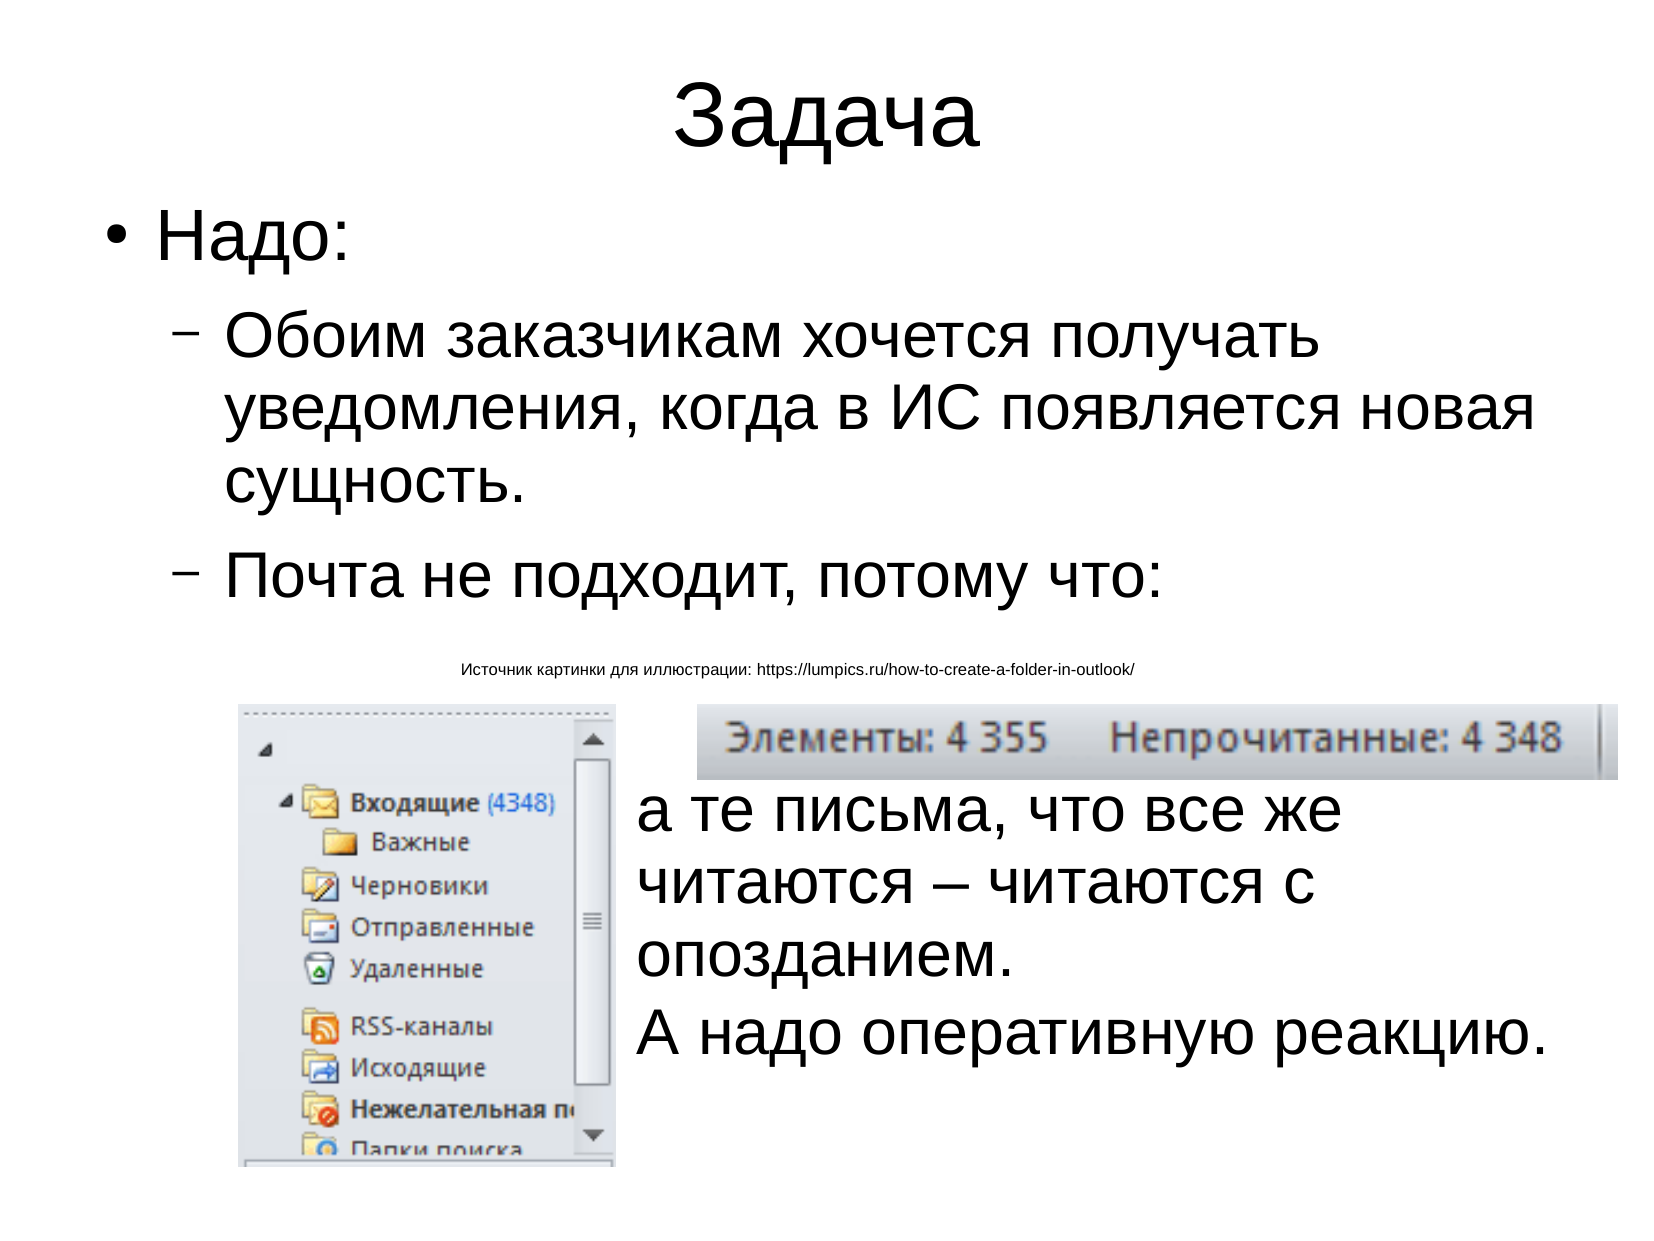

# Задача
Надо:
Обоим заказчикам хочется получать уведомления, когда в ИС появляется новая сущность.
Почта не подходит, потому что:
а те письма, что все же читаются – читаются с опозданием.
А надо оперативную реакцию.
Источник картинки для иллюстрации: https://lumpics.ru/how-to-create-a-folder-in-outlook/